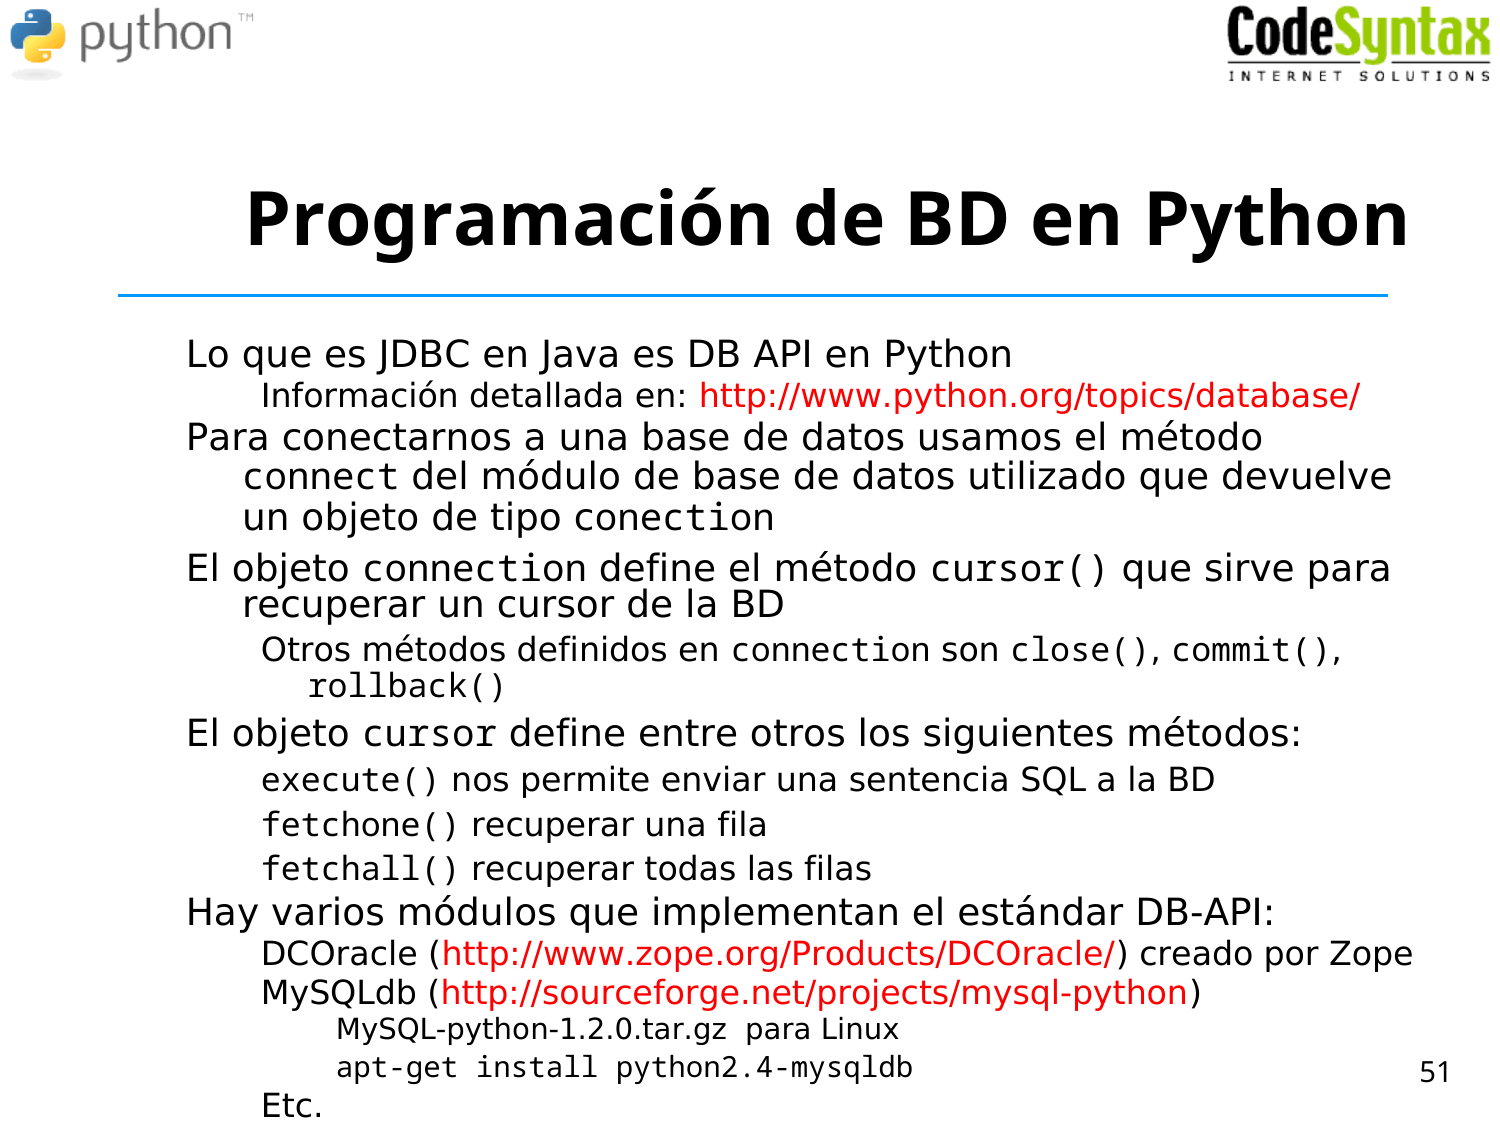

# Programación de BD en Python
Lo que es JDBC en Java es DB API en Python
Información detallada en: http://www.python.org/topics/database/
Para conectarnos a una base de datos usamos el método connect del módulo de base de datos utilizado que devuelve un objeto de tipo conection
El objeto connection define el método cursor() que sirve para recuperar un cursor de la BD
Otros métodos definidos en connection son close(), commit(), rollback()
El objeto cursor define entre otros los siguientes métodos:
execute() nos permite enviar una sentencia SQL a la BD
fetchone() recuperar una fila
fetchall() recuperar todas las filas
Hay varios módulos que implementan el estándar DB-API:
DCOracle (http://www.zope.org/Products/DCOracle/) creado por Zope
MySQLdb (http://sourceforge.net/projects/mysql-python)
MySQL-python-1.2.0.tar.gz para Linux
apt-get install python2.4-mysqldb
Etc.
51